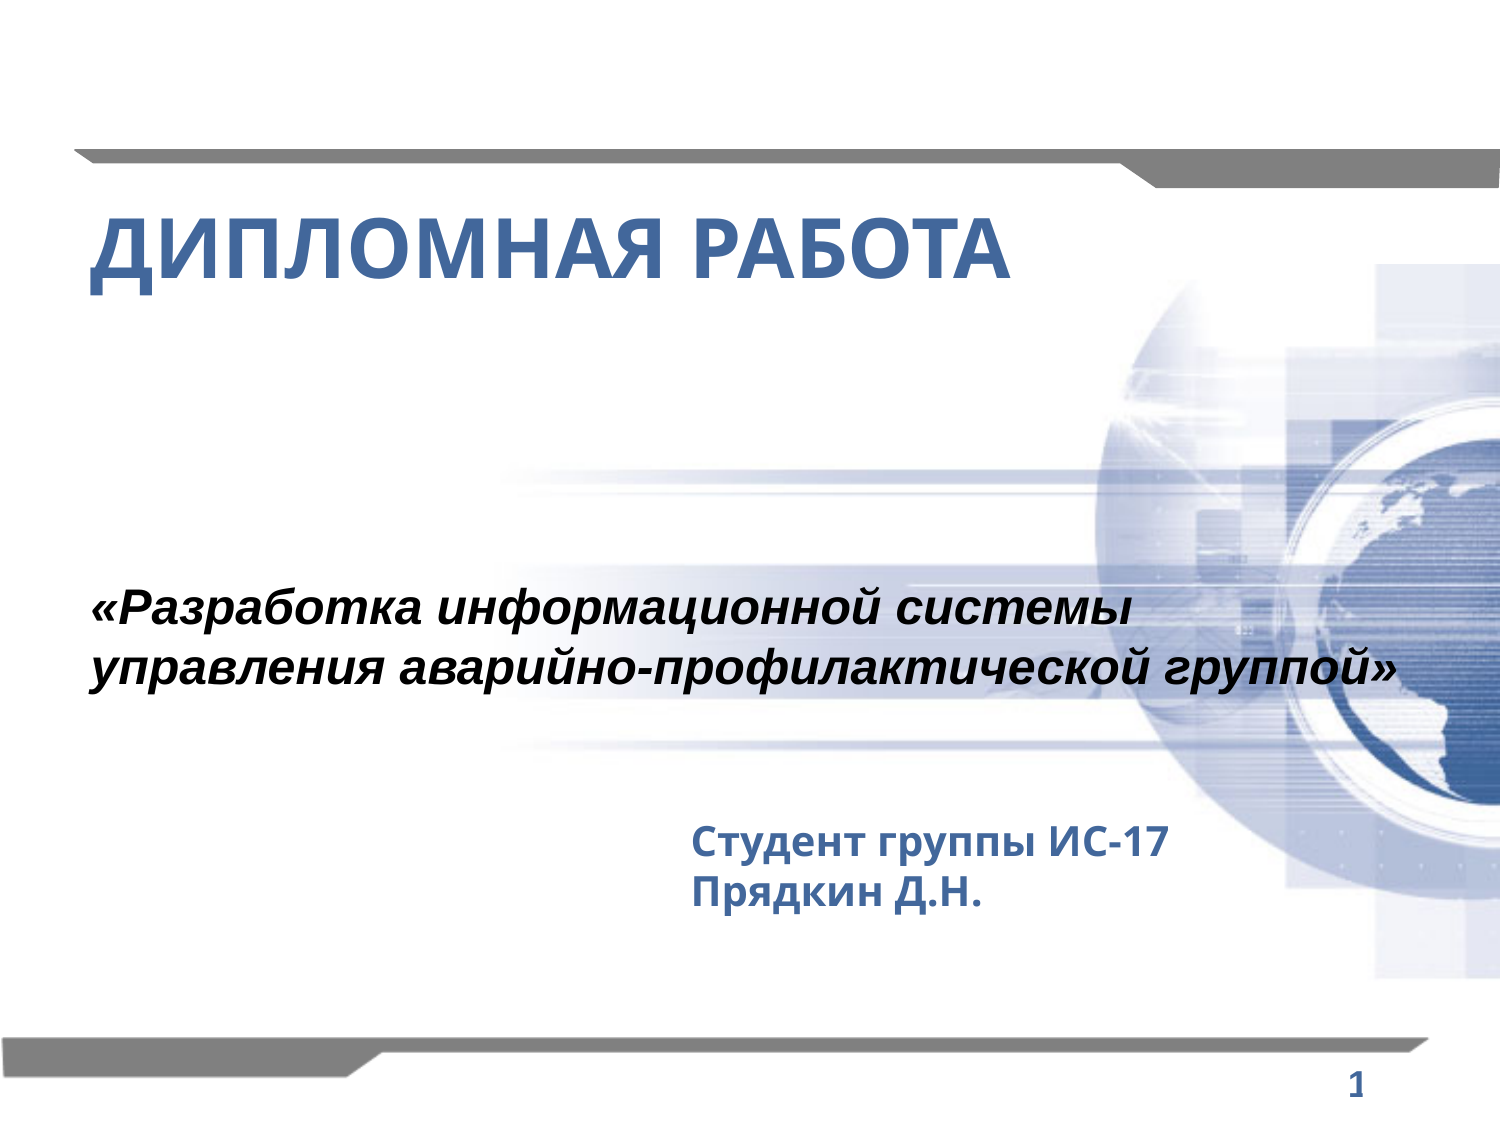

ДИПЛОМНАЯ РАБОТА
«Разработка информационной системы
управления аварийно-профилактической группой»
				Студент группы ИС-17
				Прядкин Д.Н.